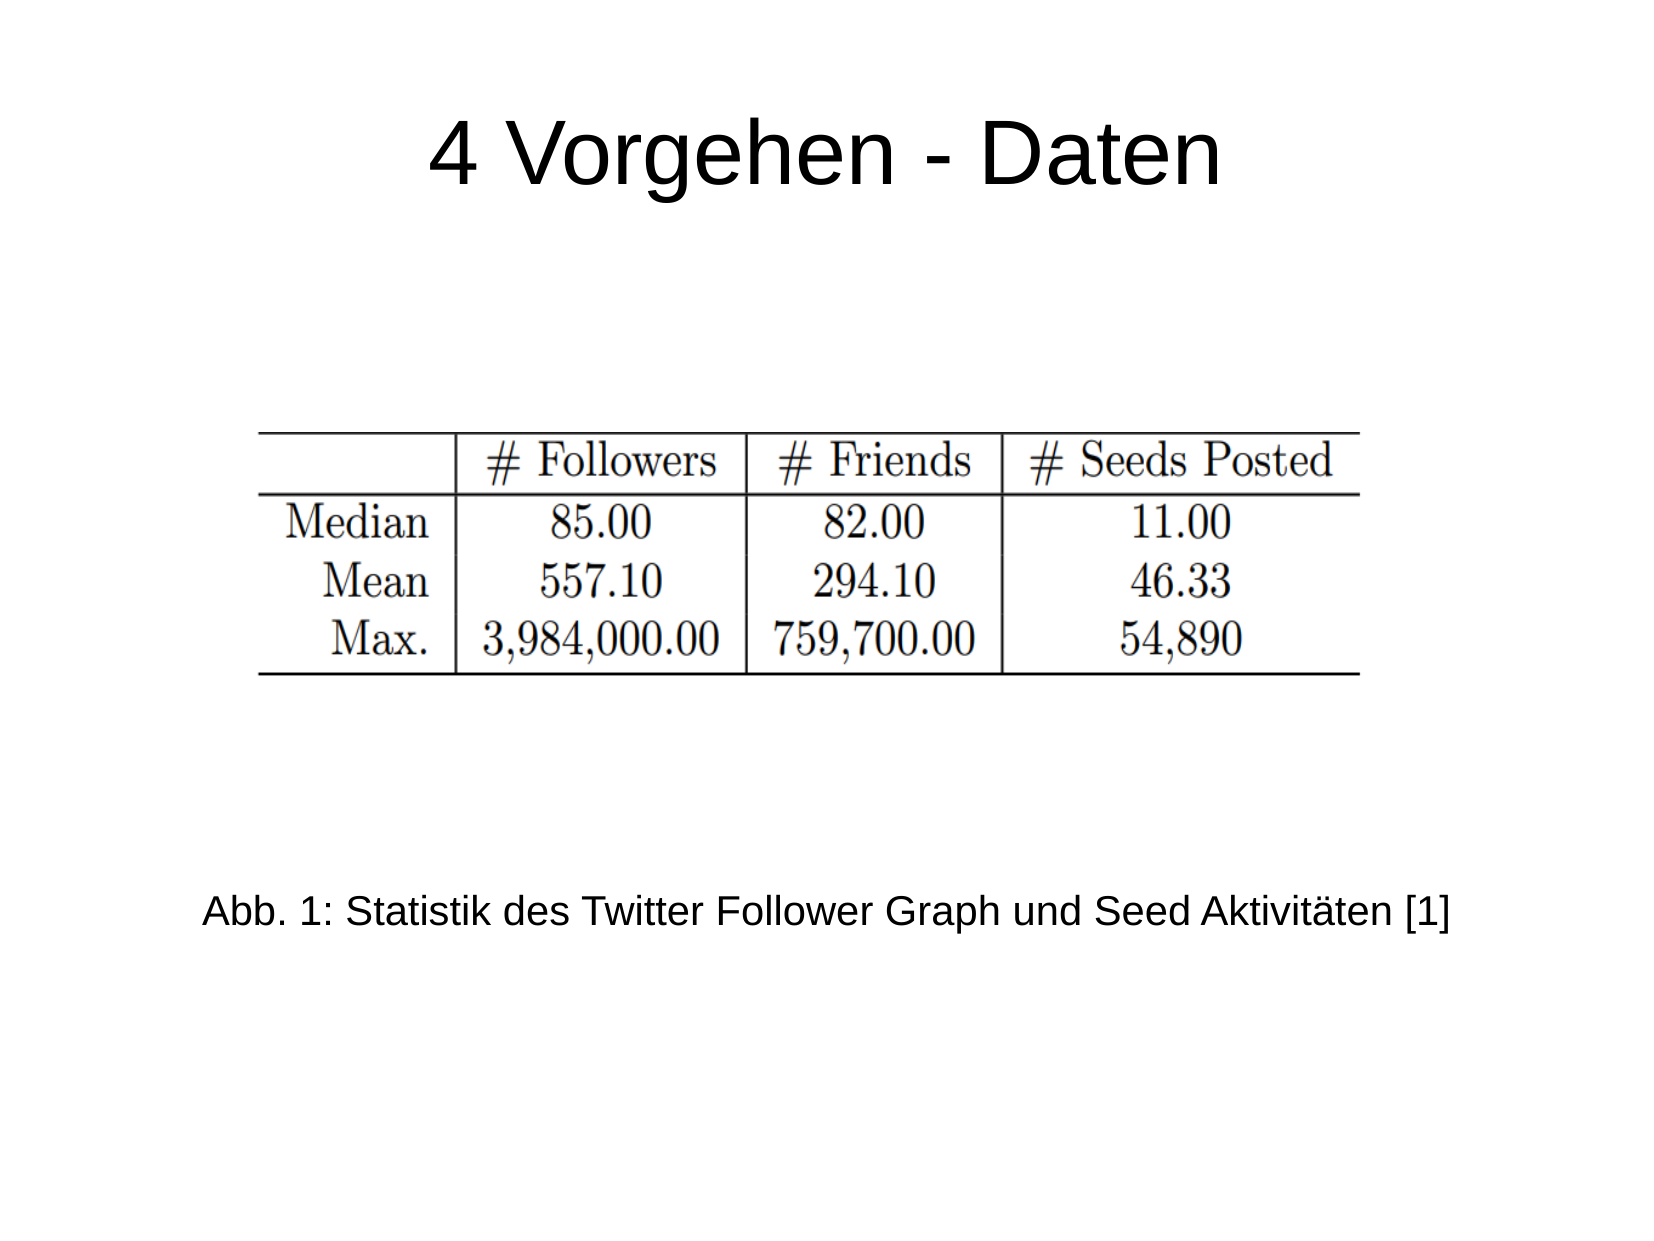

# 4 Vorgehen - Daten
Abb. 1: Statistik des Twitter Follower Graph und Seed Aktivitäten [1]